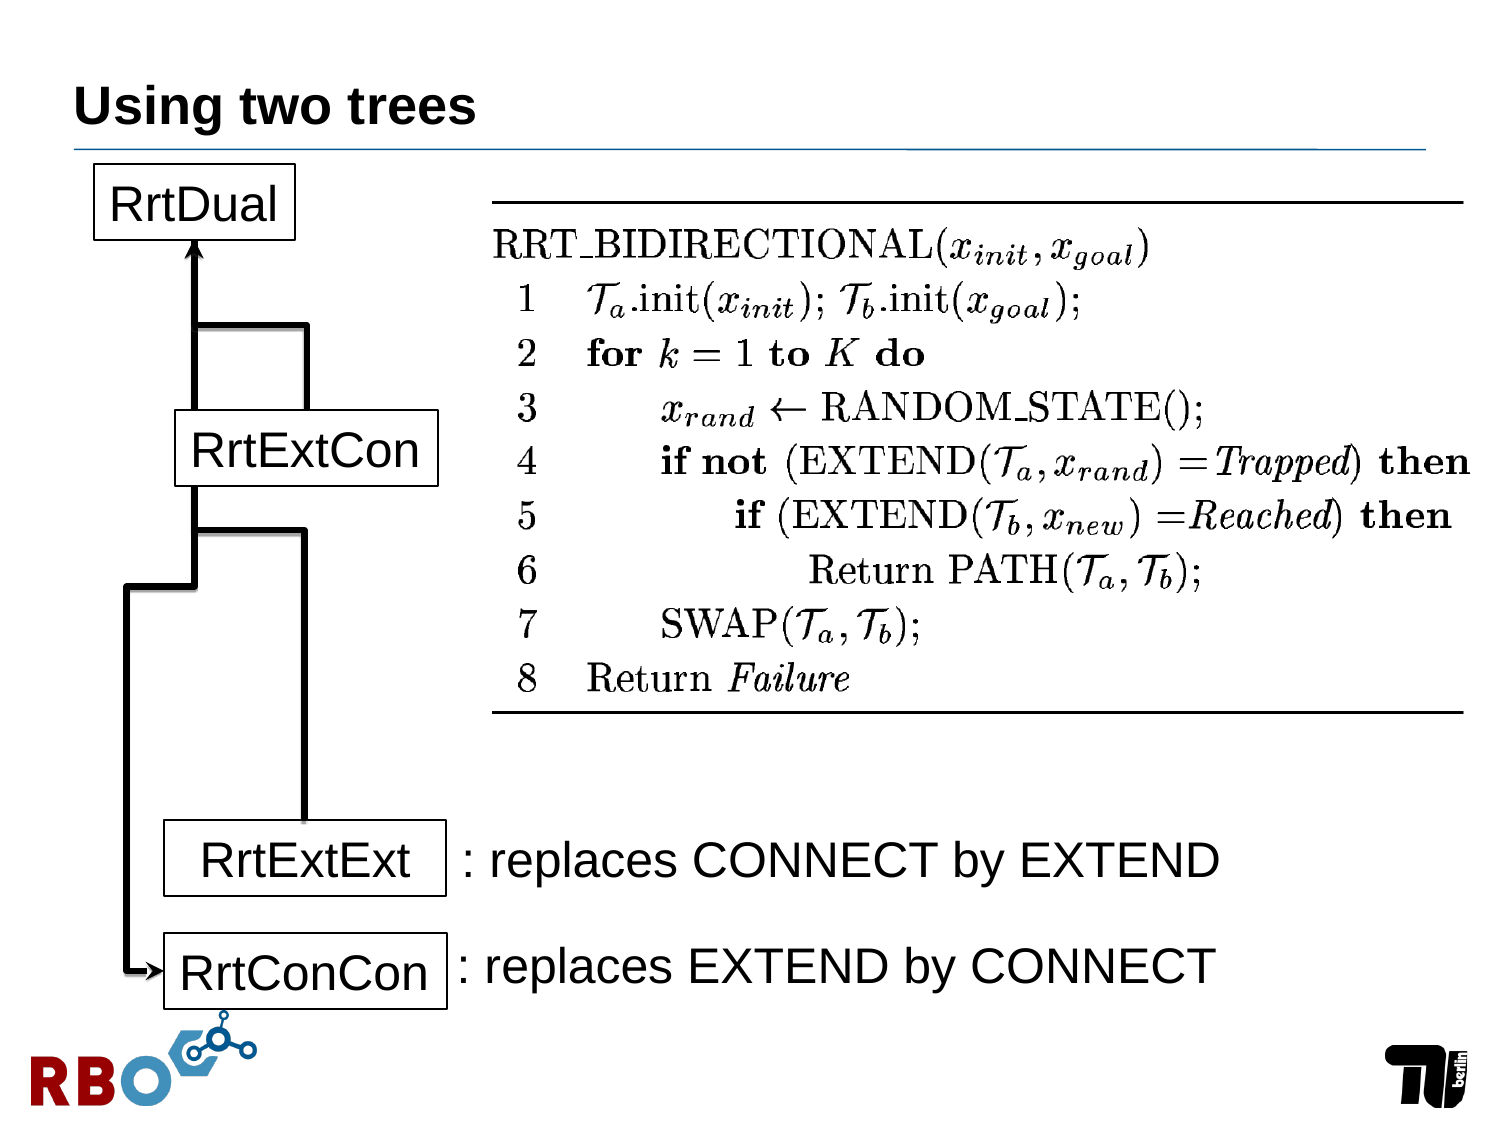

# Using two trees
RrtDual
RrtExtCon
: replaces CONNECT by EXTEND
RrtExtExt
: replaces EXTEND by CONNECT
RrtConCon